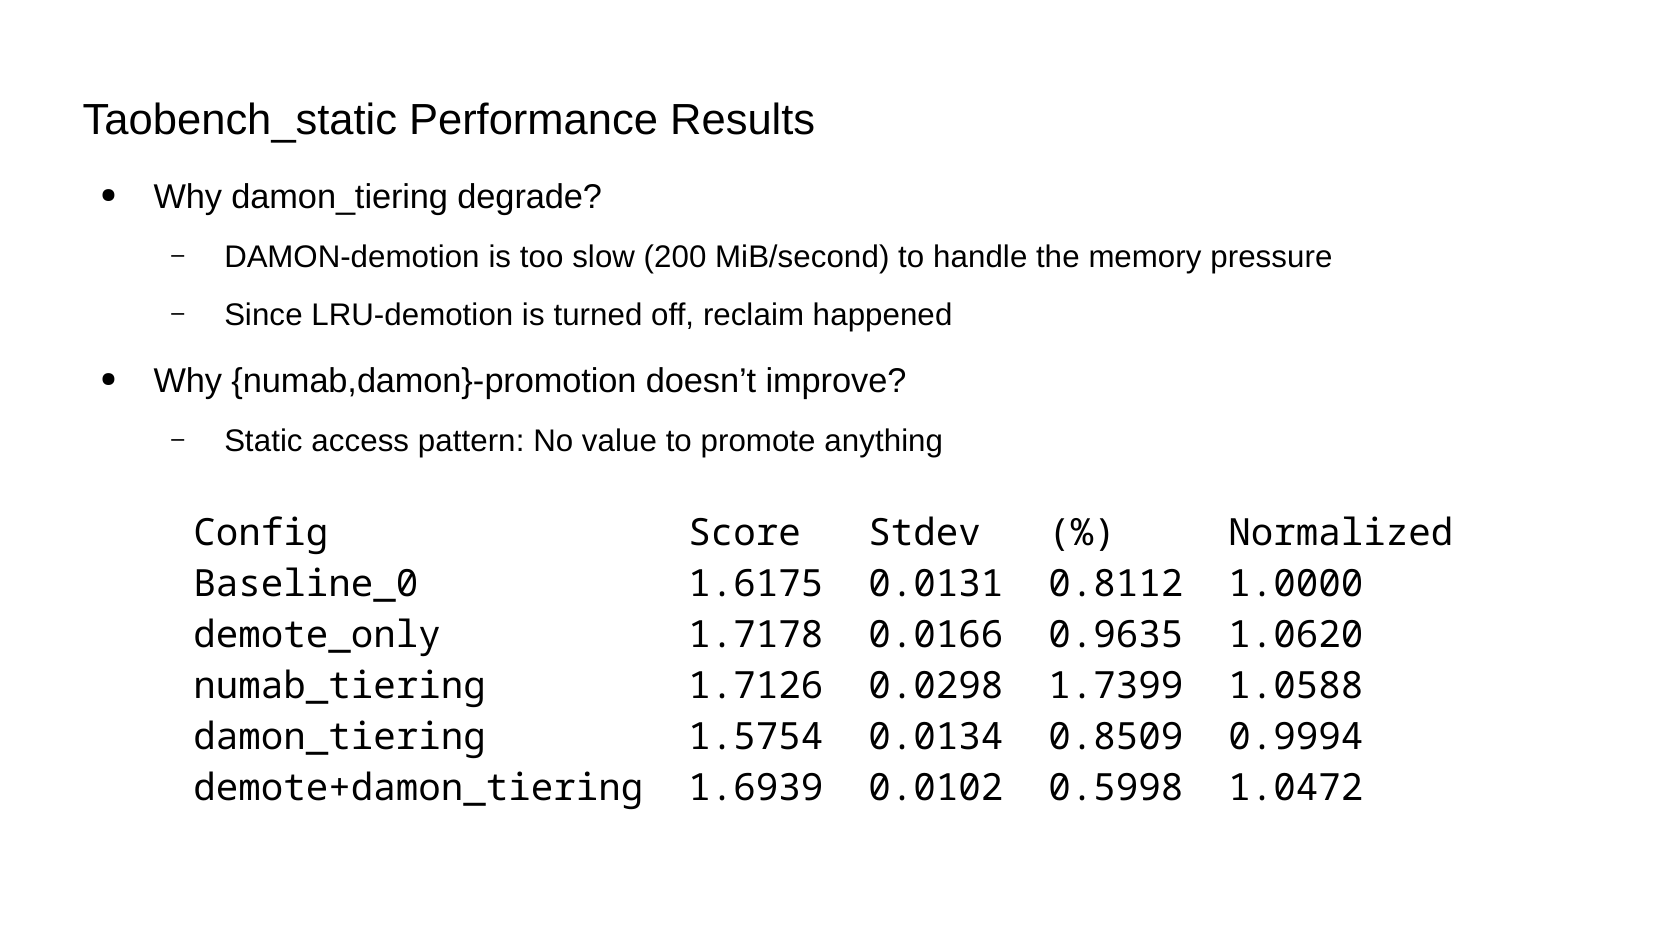

# Taobench_static Performance Results
Why damon_tiering degrade?
DAMON-demotion is too slow (200 MiB/second) to handle the memory pressure
Since LRU-demotion is turned off, reclaim happened
Why {numab,damon}-promotion doesn’t improve?
Static access pattern: No value to promote anything
Config Score Stdev (%) Normalized
Baseline_0 1.6175 0.0131 0.8112 1.0000
demote_only 1.7178 0.0166 0.9635 1.0620
numab_tiering 1.7126 0.0298 1.7399 1.0588
damon_tiering 1.5754 0.0134 0.8509 0.9994
demote+damon_tiering 1.6939 0.0102 0.5998 1.0472